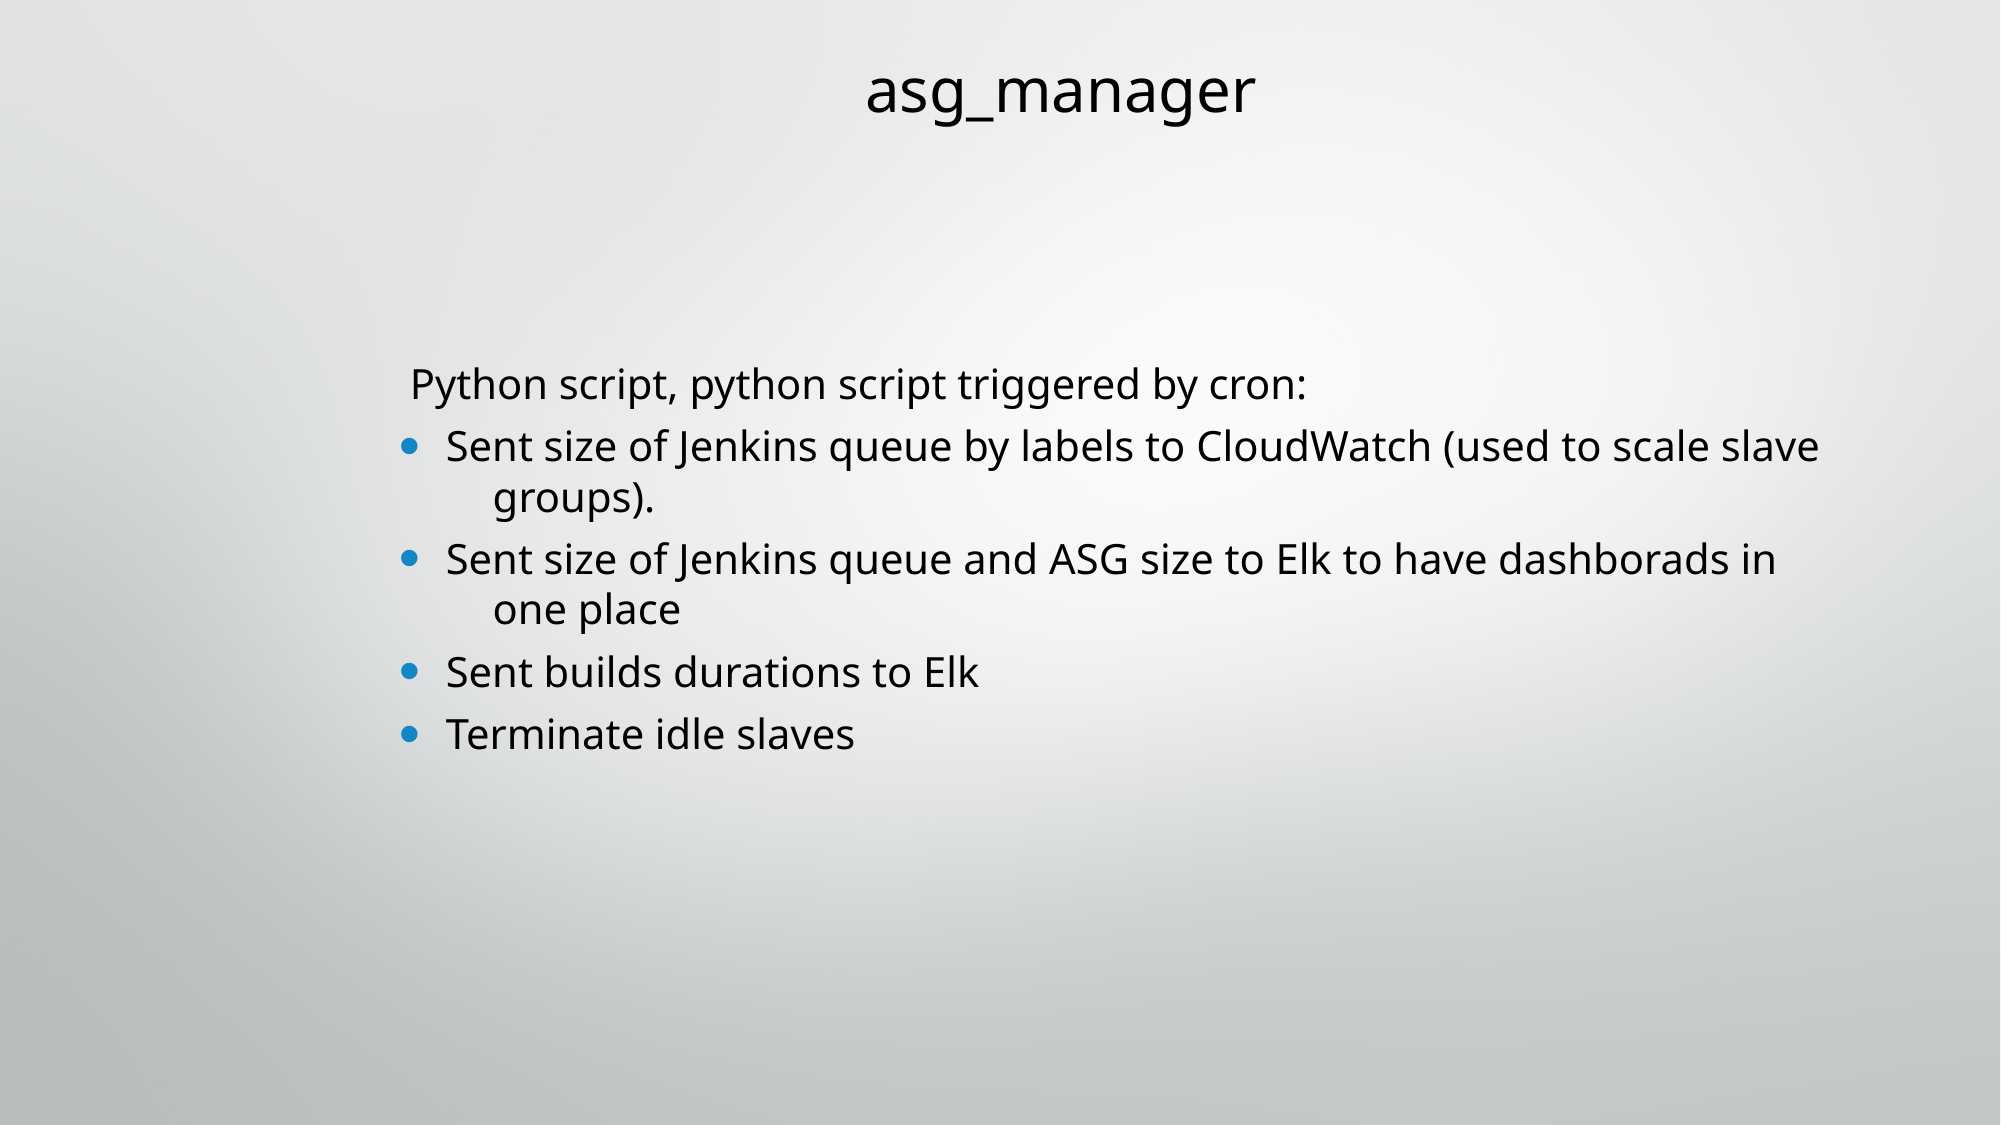

# asg_manager
 Python script, python script triggered by cron:
Sent size of Jenkins queue by labels to CloudWatch (used to scale slave groups).
Sent size of Jenkins queue and ASG size to Elk to have dashborads in one place
Sent builds durations to Elk
Terminate idle slaves